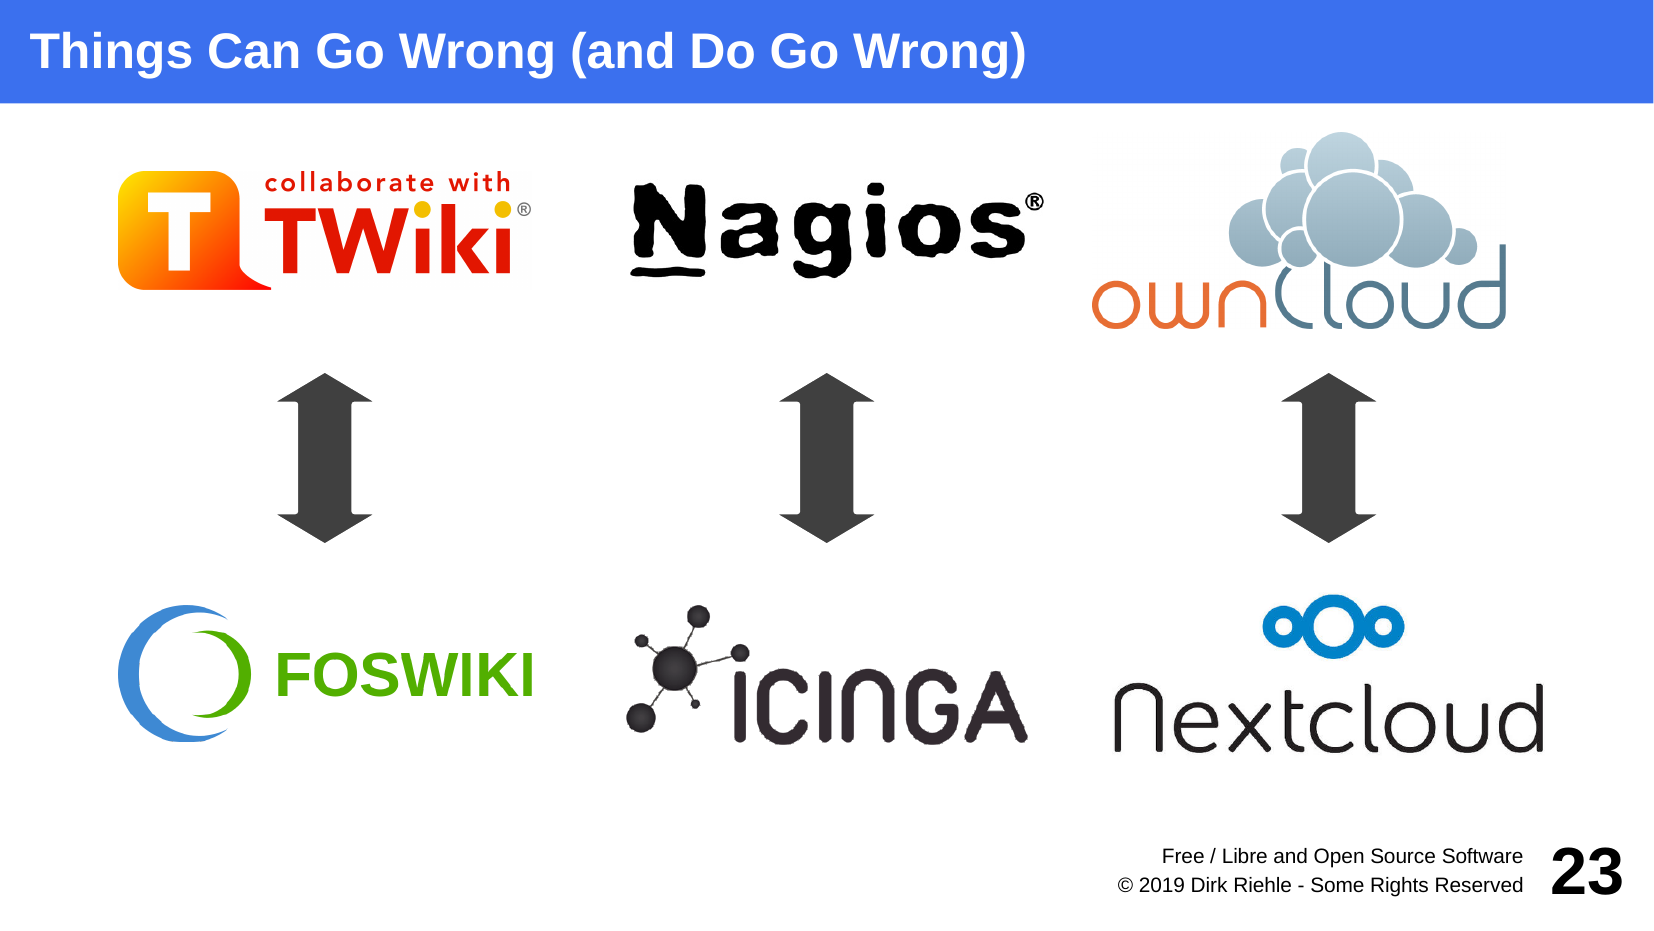

# Things Can Go Wrong (and Do Go Wrong)
Free / Libre and Open Source Software
23
© 2019 Dirk Riehle - Some Rights Reserved